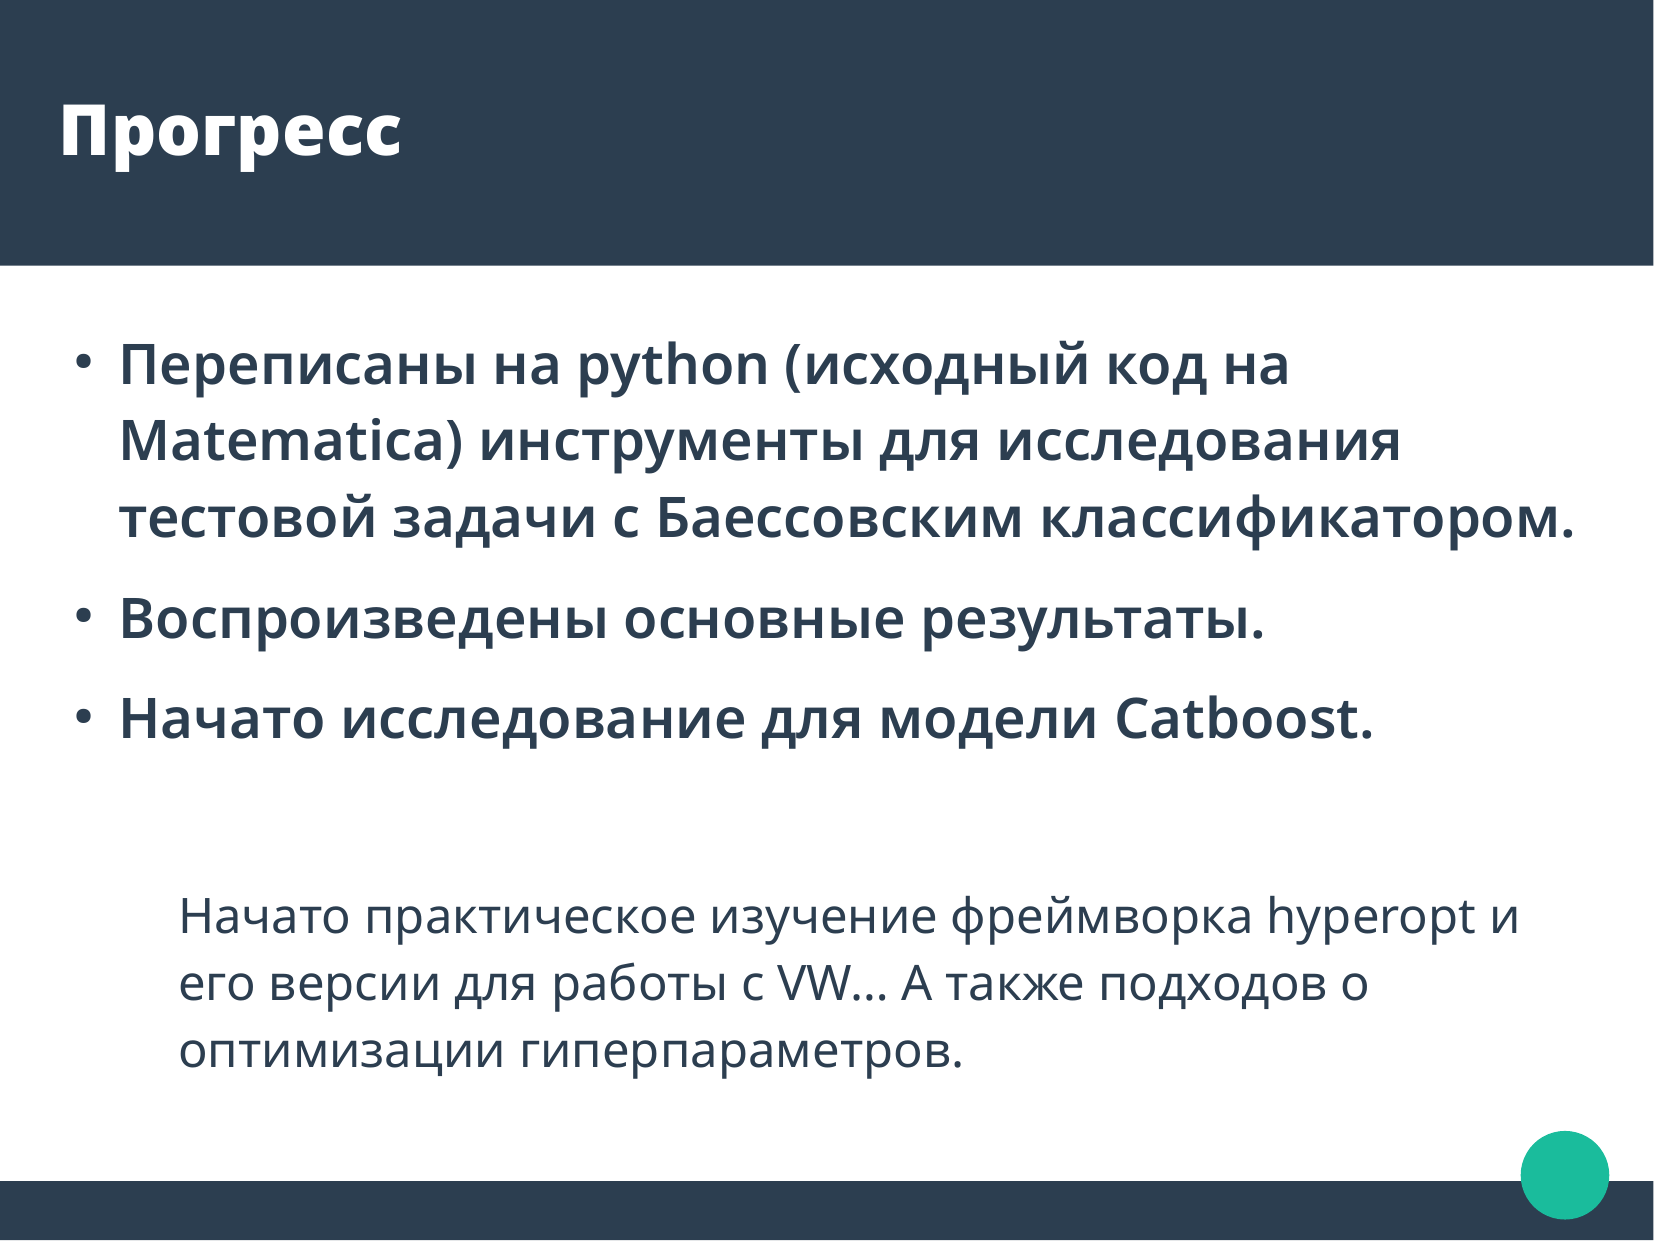

# Прогресс
Переписаны на python (исходный код на Matematica) инструменты для исследования тестовой задачи с Баессовским классификатором.
Воспроизведены основные результаты.
Начато исследование для модели Catboost.
Начато практическое изучение фреймворка hyperopt и его версии для работы с VW… А также подходов о оптимизации гиперпараметров.